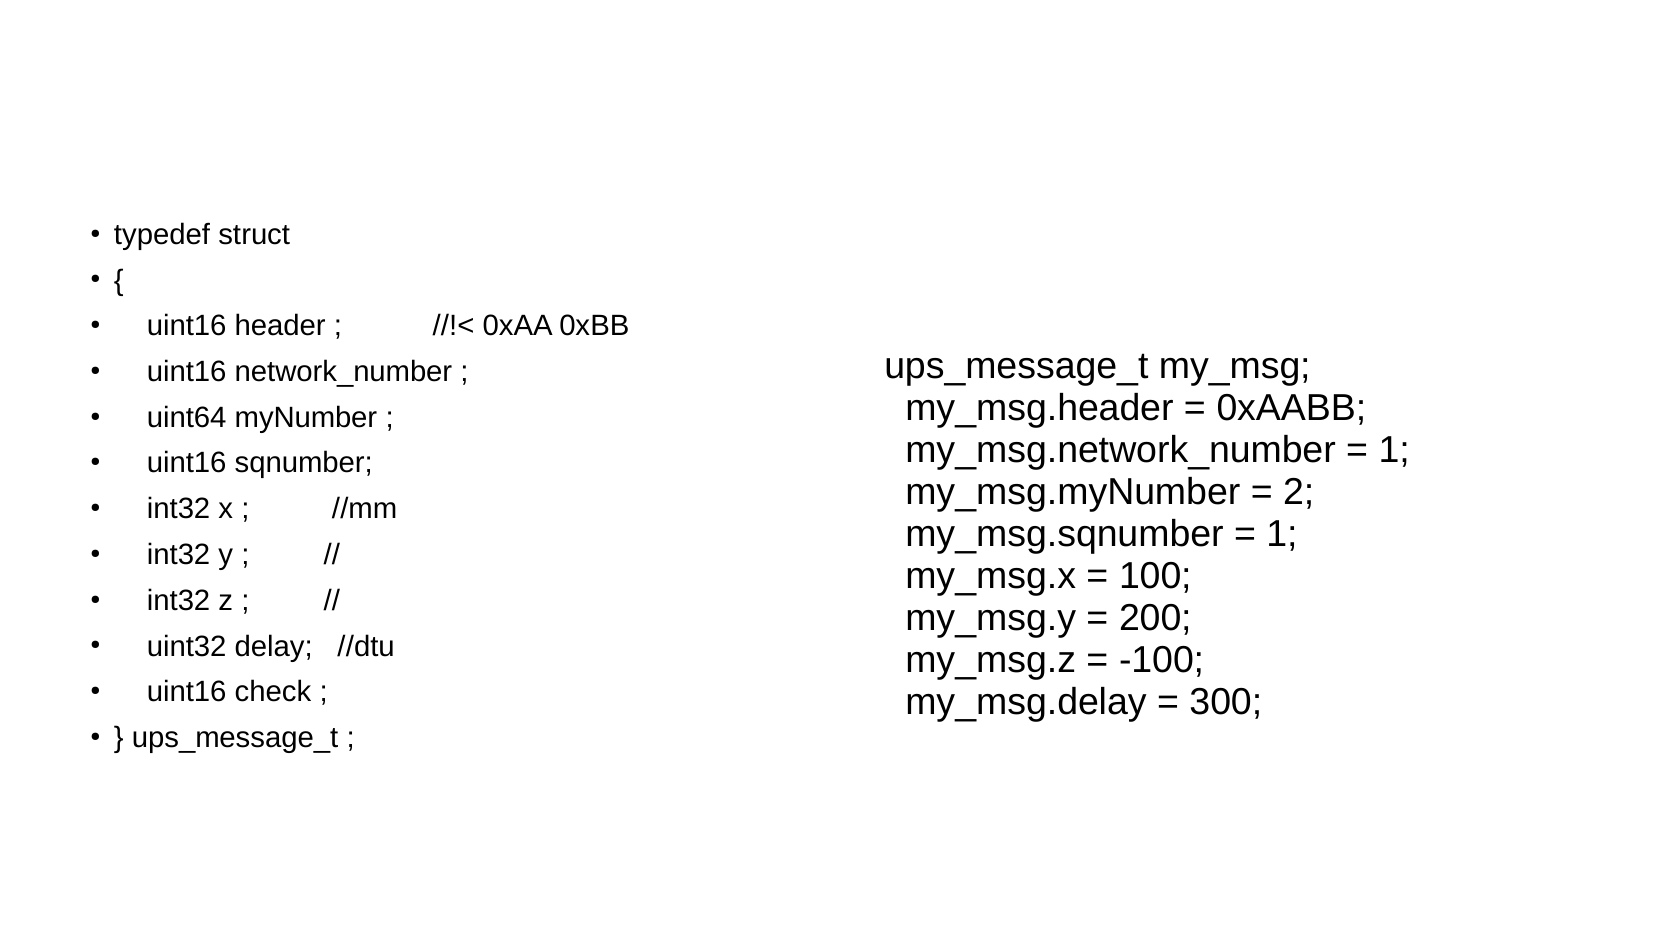

#
typedef struct
{
 uint16 header ; //!< 0xAA 0xBB
 uint16 network_number ;
 uint64 myNumber ;
 uint16 sqnumber;
 int32 x ; //mm
 int32 y ; //
 int32 z ; //
 uint32 delay; //dtu
 uint16 check ;
} ups_message_t ;
ups_message_t my_msg;
 my_msg.header = 0xAABB;
 my_msg.network_number = 1;
 my_msg.myNumber = 2;
 my_msg.sqnumber = 1;
 my_msg.x = 100;
 my_msg.y = 200;
 my_msg.z = -100;
 my_msg.delay = 300;